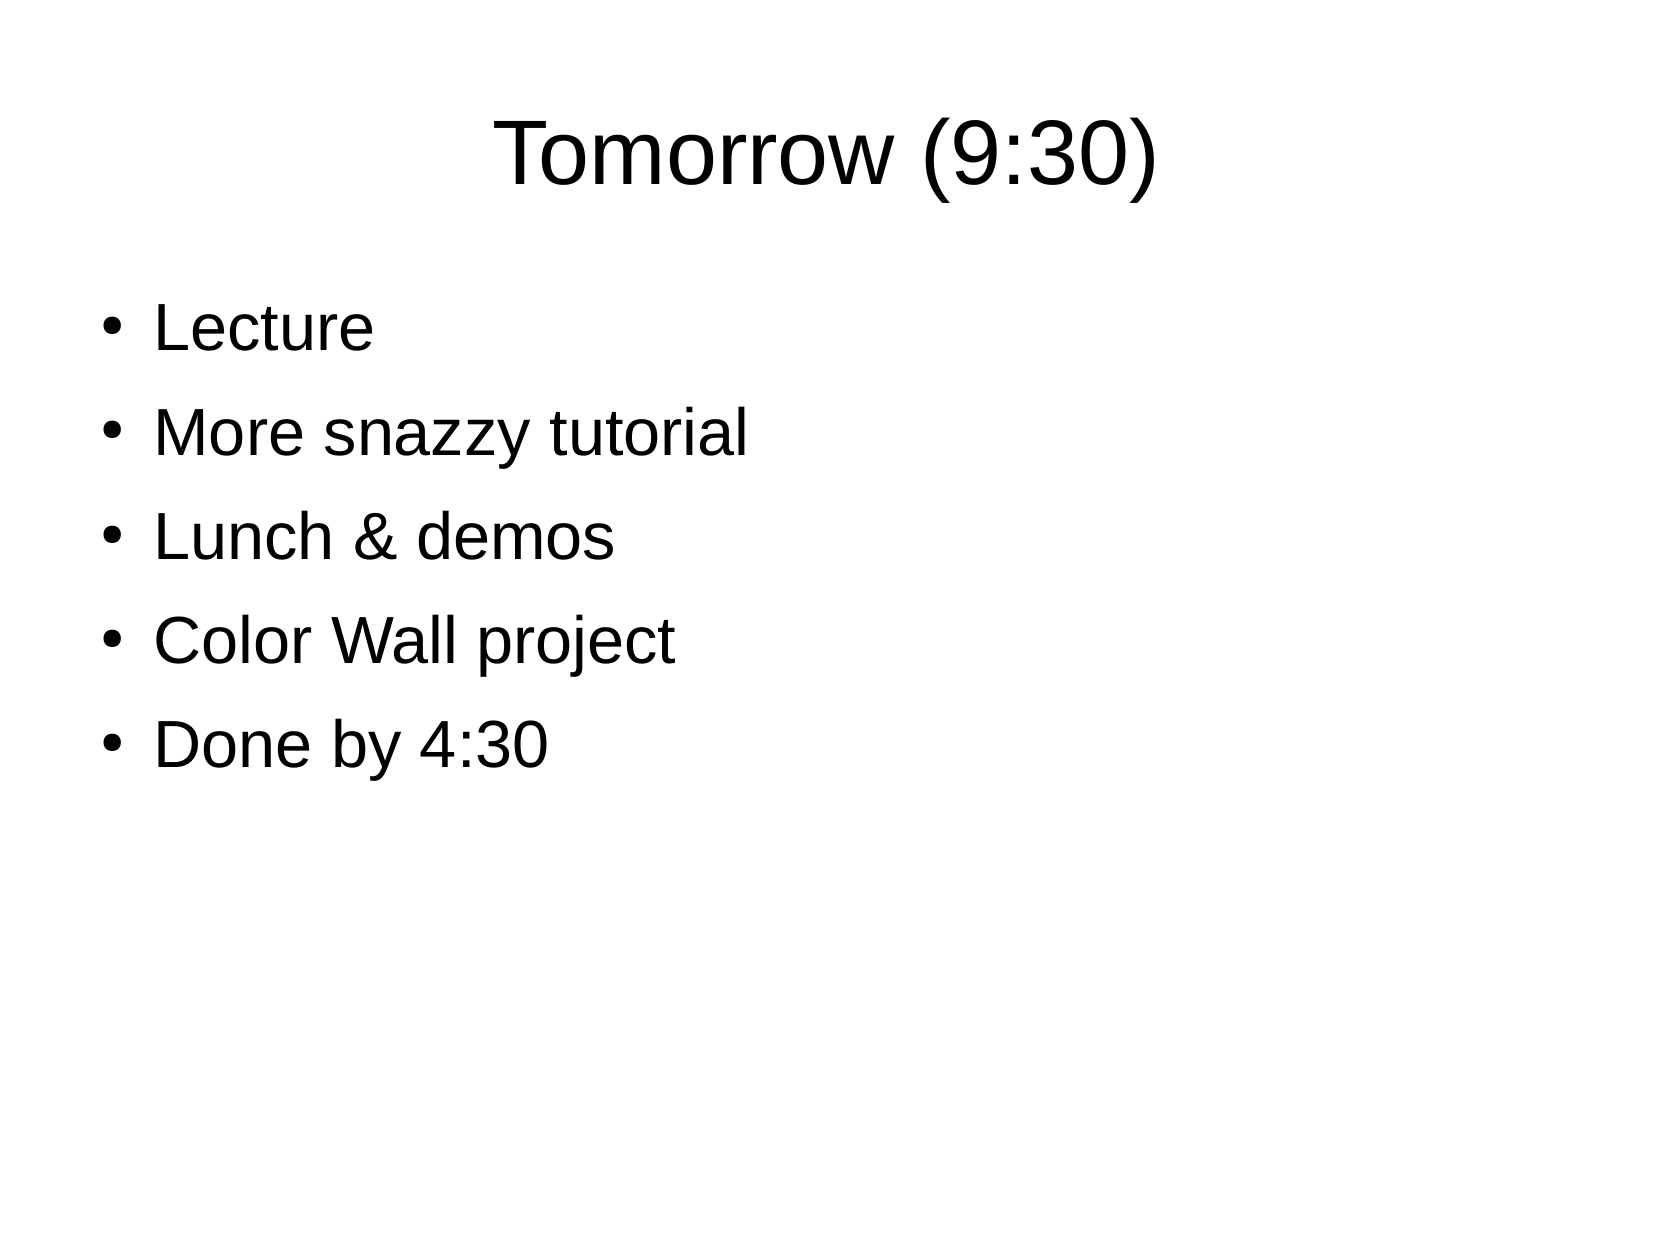

# Tomorrow (9:30)
Lecture
More snazzy tutorial
Lunch & demos
Color Wall project
Done by 4:30